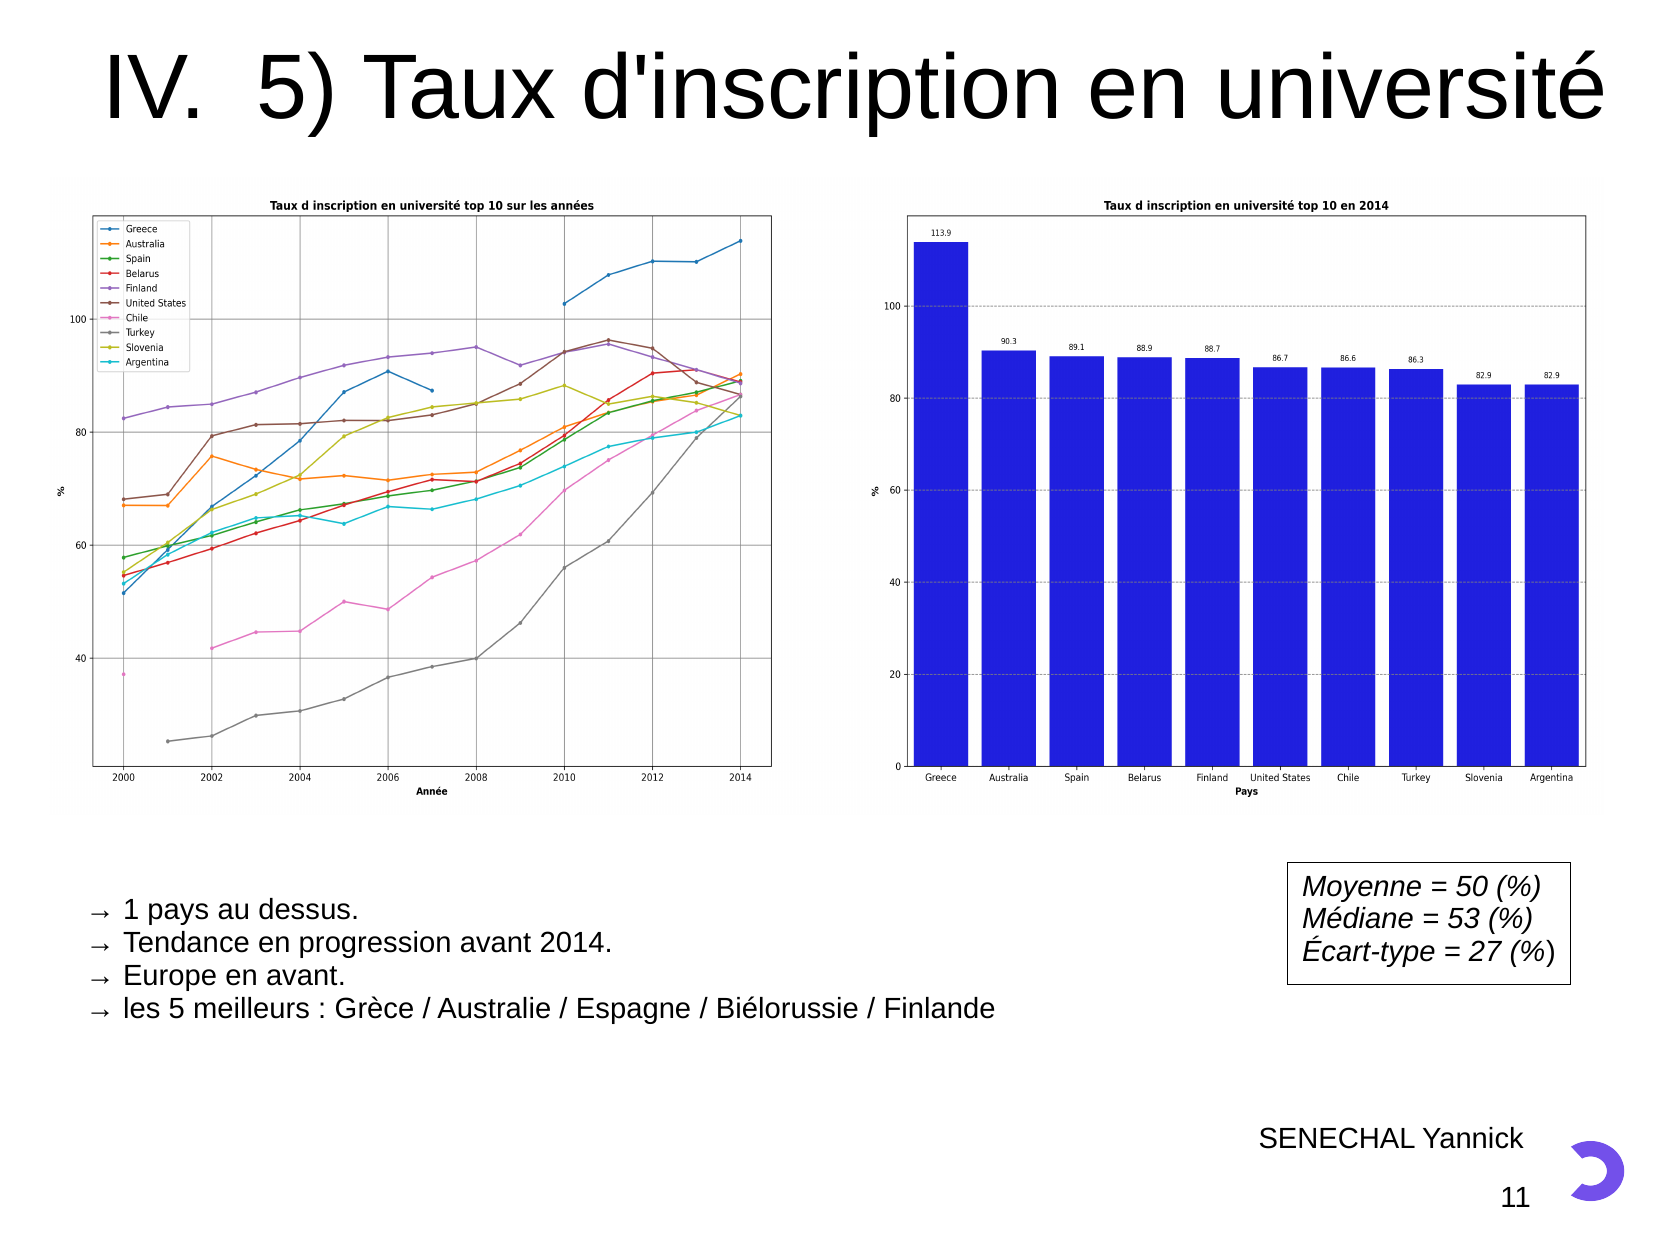

# IV. 5) Taux d'inscription en université
Moyenne = 50 (%)
Médiane = 53 (%)
Écart-type = 27 (%)
→ 1 pays au dessus.
→ Tendance en progression avant 2014.
→ Europe en avant.
→ les 5 meilleurs : Grèce / Australie / Espagne / Biélorussie / Finlande
SENECHAL Yannick
11